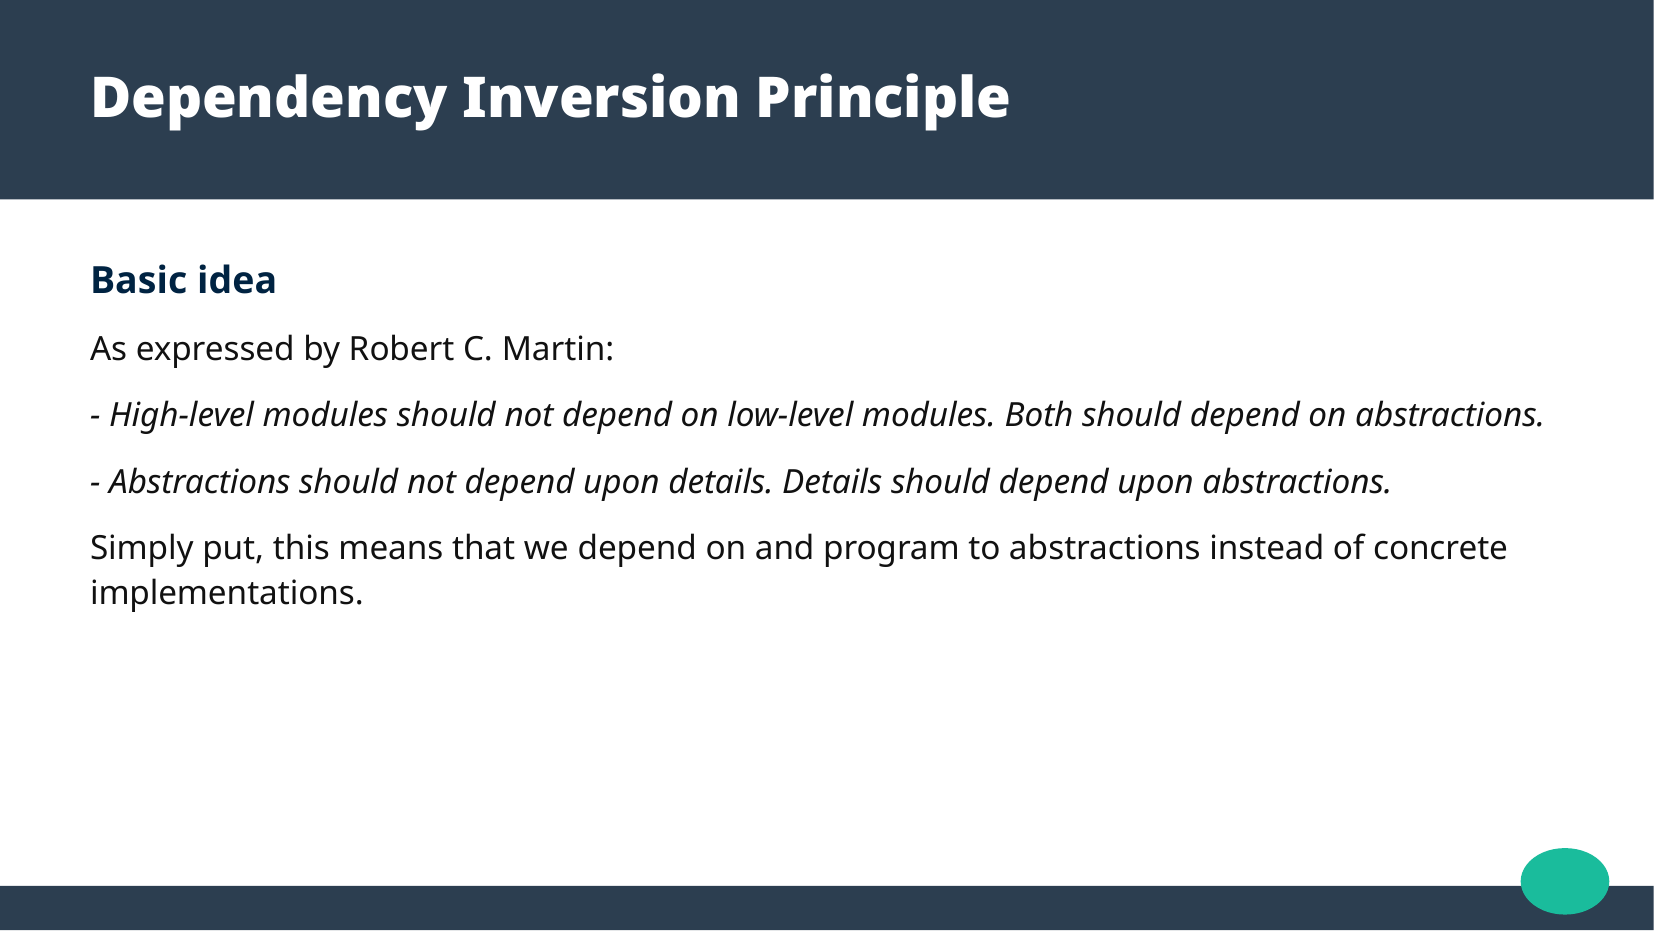

# Dependency Inversion Principle
Basic idea
As expressed by Robert C. Martin:
- High-level modules should not depend on low-level modules. Both should depend on abstractions.
- Abstractions should not depend upon details. Details should depend upon abstractions.
Simply put, this means that we depend on and program to abstractions instead of concrete implementations.